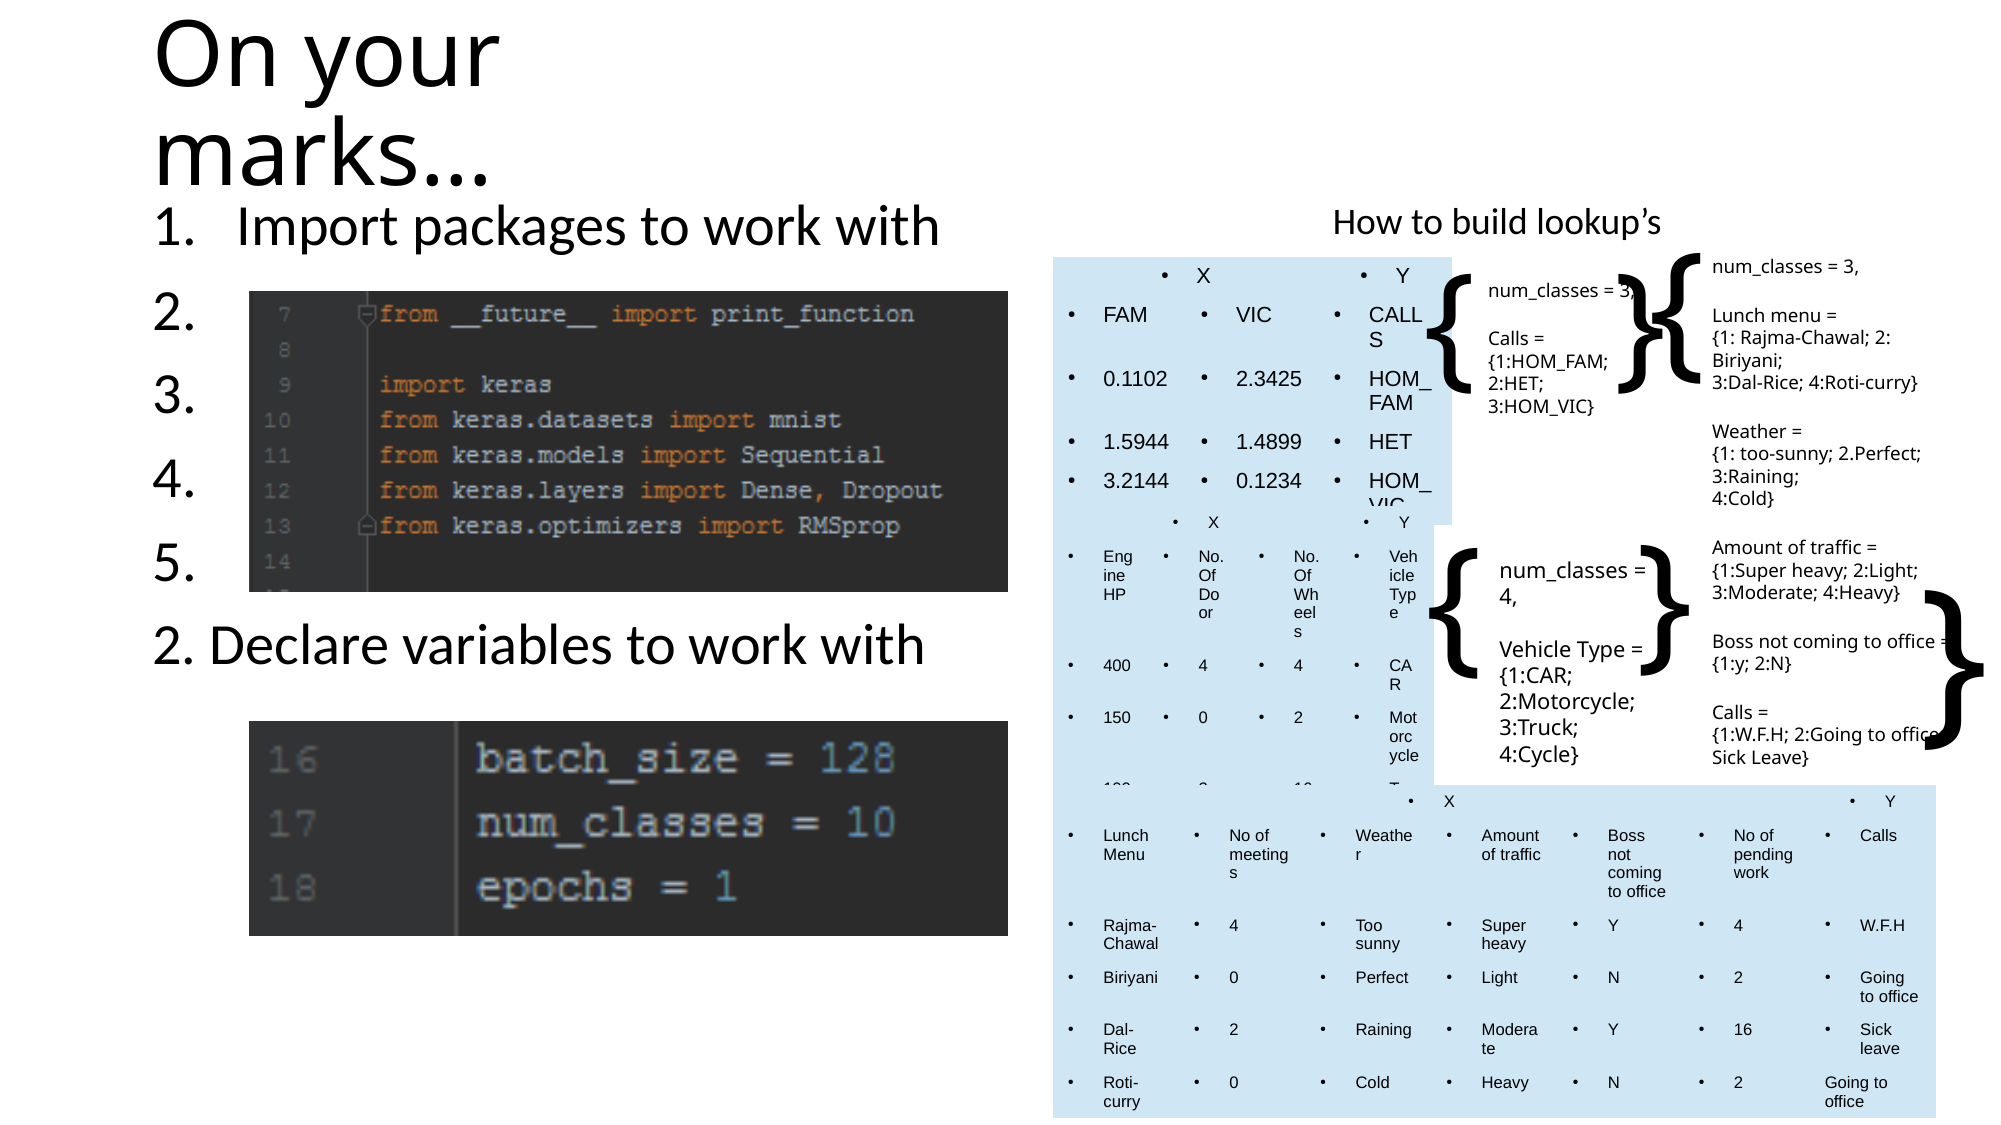

# On your marks…
Import packages to work with
2. Declare variables to work with
How to build lookup’s
{
}
{
num_classes = 3,
Lunch menu =
{1: Rajma-Chawal; 2: Biriyani;
3:Dal-Rice; 4:Roti-curry}
Weather =
{1: too-sunny; 2.Perfect; 3:Raining;
4:Cold}
Amount of traffic =
{1:Super heavy; 2:Light; 3:Moderate; 4:Heavy}
Boss not coming to office =
{1:y; 2:N}
Calls =
{1:W.F.H; 2:Going to office; Sick Leave}
| X | | Y |
| --- | --- | --- |
| FAM | VIC | CALLS |
| 0.1102 | 2.3425 | HOM\_FAM |
| 1.5944 | 1.4899 | HET |
| 3.2144 | 0.1234 | HOM\_VIC |
num_classes = 3,
Calls = {1:HOM_FAM;
2:HET;
3:HOM_VIC}
}
{
| X | | | Y |
| --- | --- | --- | --- |
| Engine HP | No. Of Door | No. Of Wheels | Vehicle Type |
| 400 | 4 | 4 | CAR |
| 150 | 0 | 2 | Motorcycle |
| 10000 | 2 | 16 | Truck |
| 0 | 0 | 2 | Cycle |
}
num_classes = 4,
Vehicle Type = {1:CAR;
2:Motorcycle;
3:Truck;
4:Cycle}
| X | | | | | | Y |
| --- | --- | --- | --- | --- | --- | --- |
| Lunch Menu | No of meetings | Weather | Amount of traffic | Boss not coming to office | No of pending work | Calls |
| Rajma-Chawal | 4 | Too sunny | Super heavy | Y | 4 | W.F.H |
| Biriyani | 0 | Perfect | Light | N | 2 | Going to office |
| Dal-Rice | 2 | Raining | Moderate | Y | 16 | Sick leave |
| Roti-curry | 0 | Cold | Heavy | N | 2 | Going to office |